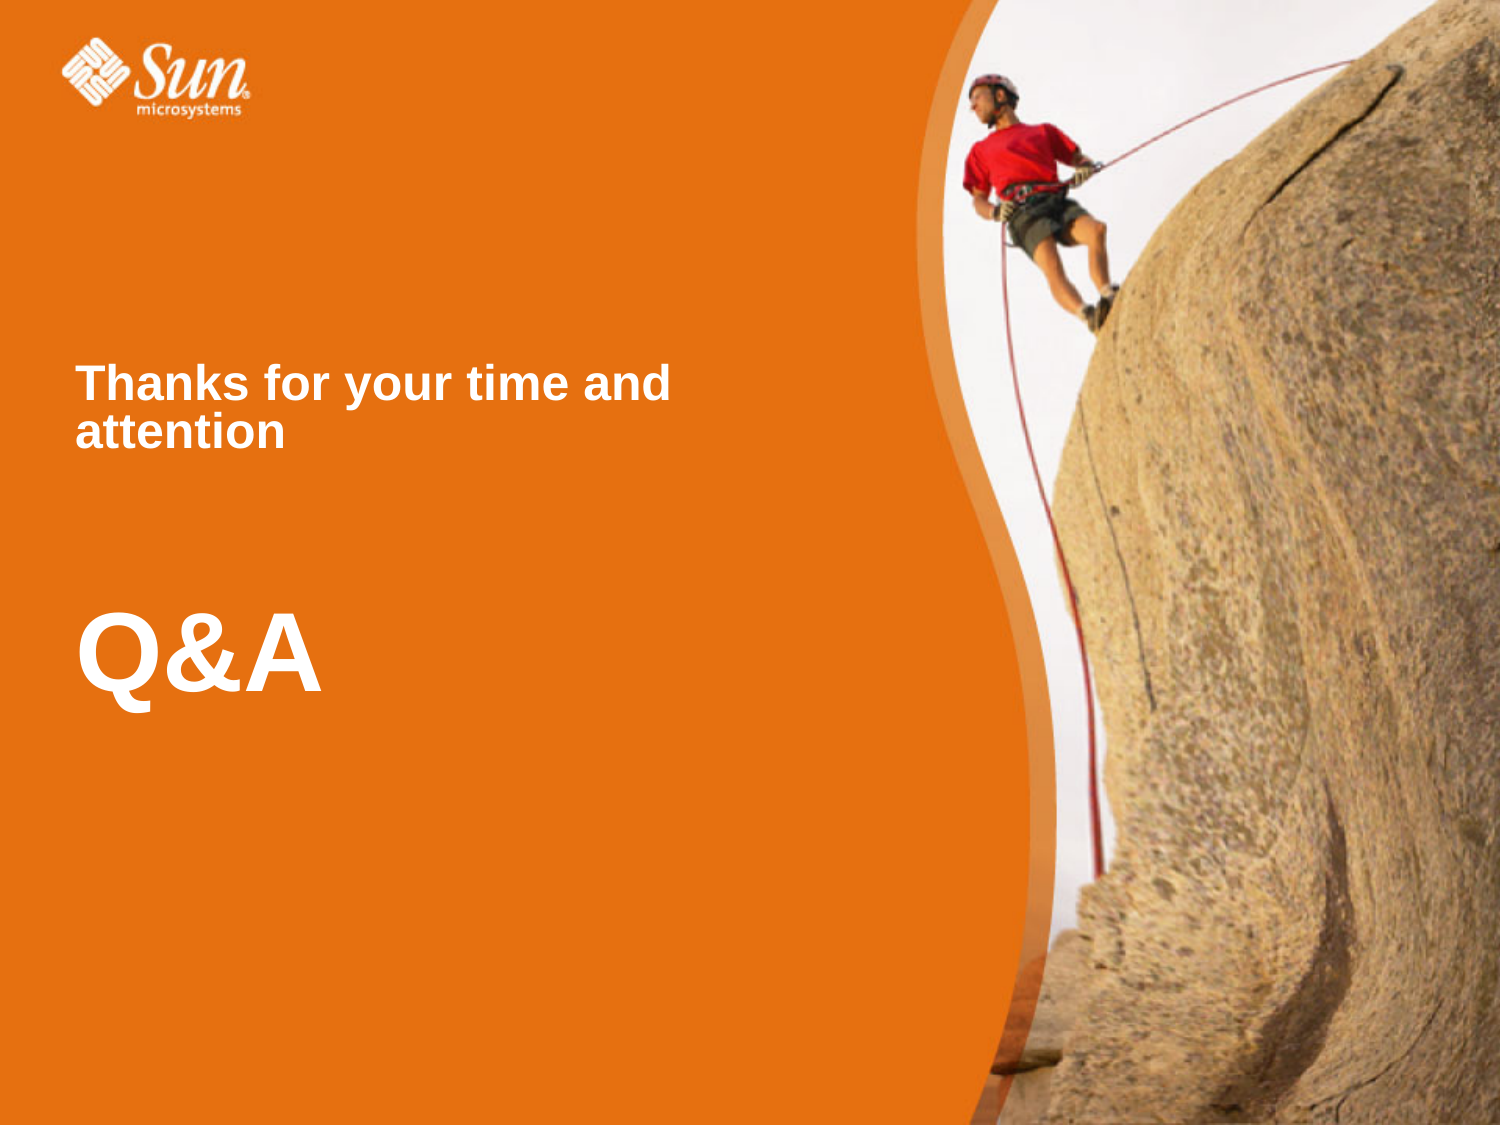

# Thanks for your time and attention Q&A